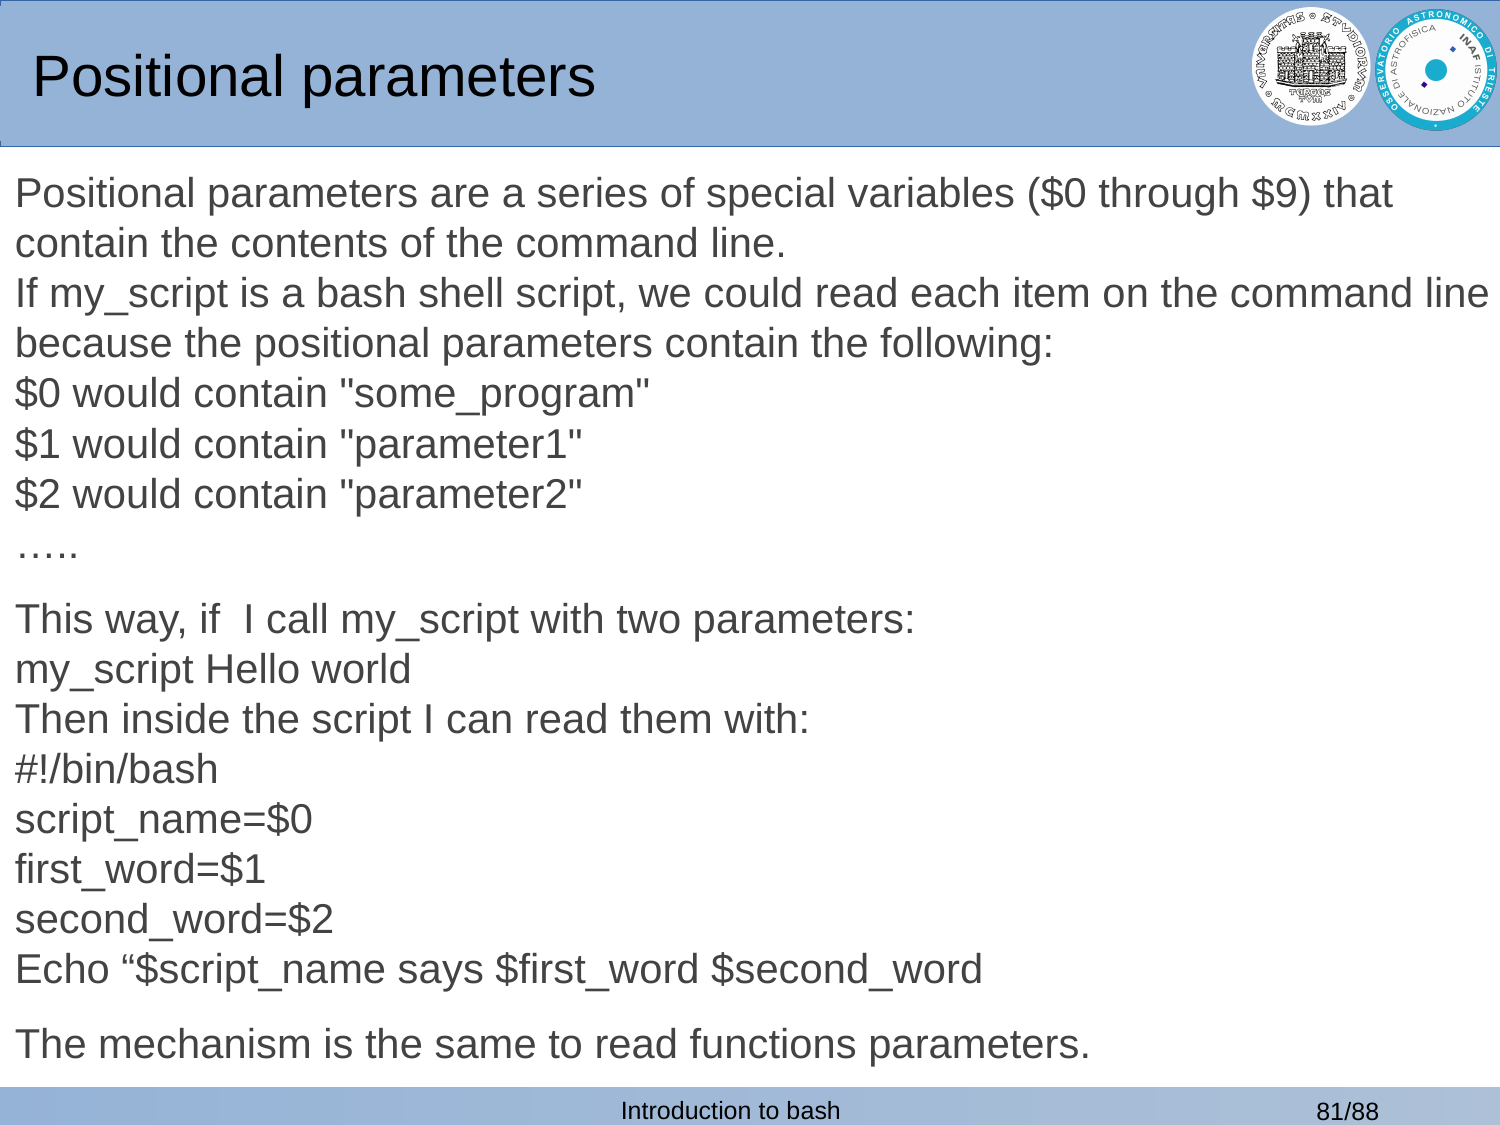

Positional parameters
# Positional parameters are a series of special variables ($0 through $9) that contain the contents of the command line.
If my_script is a bash shell script, we could read each item on the command line because the positional parameters contain the following:
$0 would contain "some_program"
$1 would contain "parameter1"
$2 would contain "parameter2"
…..
This way, if I call my_script with two parameters:
my_script Hello world
Then inside the script I can read them with:
#!/bin/bash
script_name=$0
first_word=$1
second_word=$2
Echo “$script_name says $first_word $second_word
The mechanism is the same to read functions parameters.